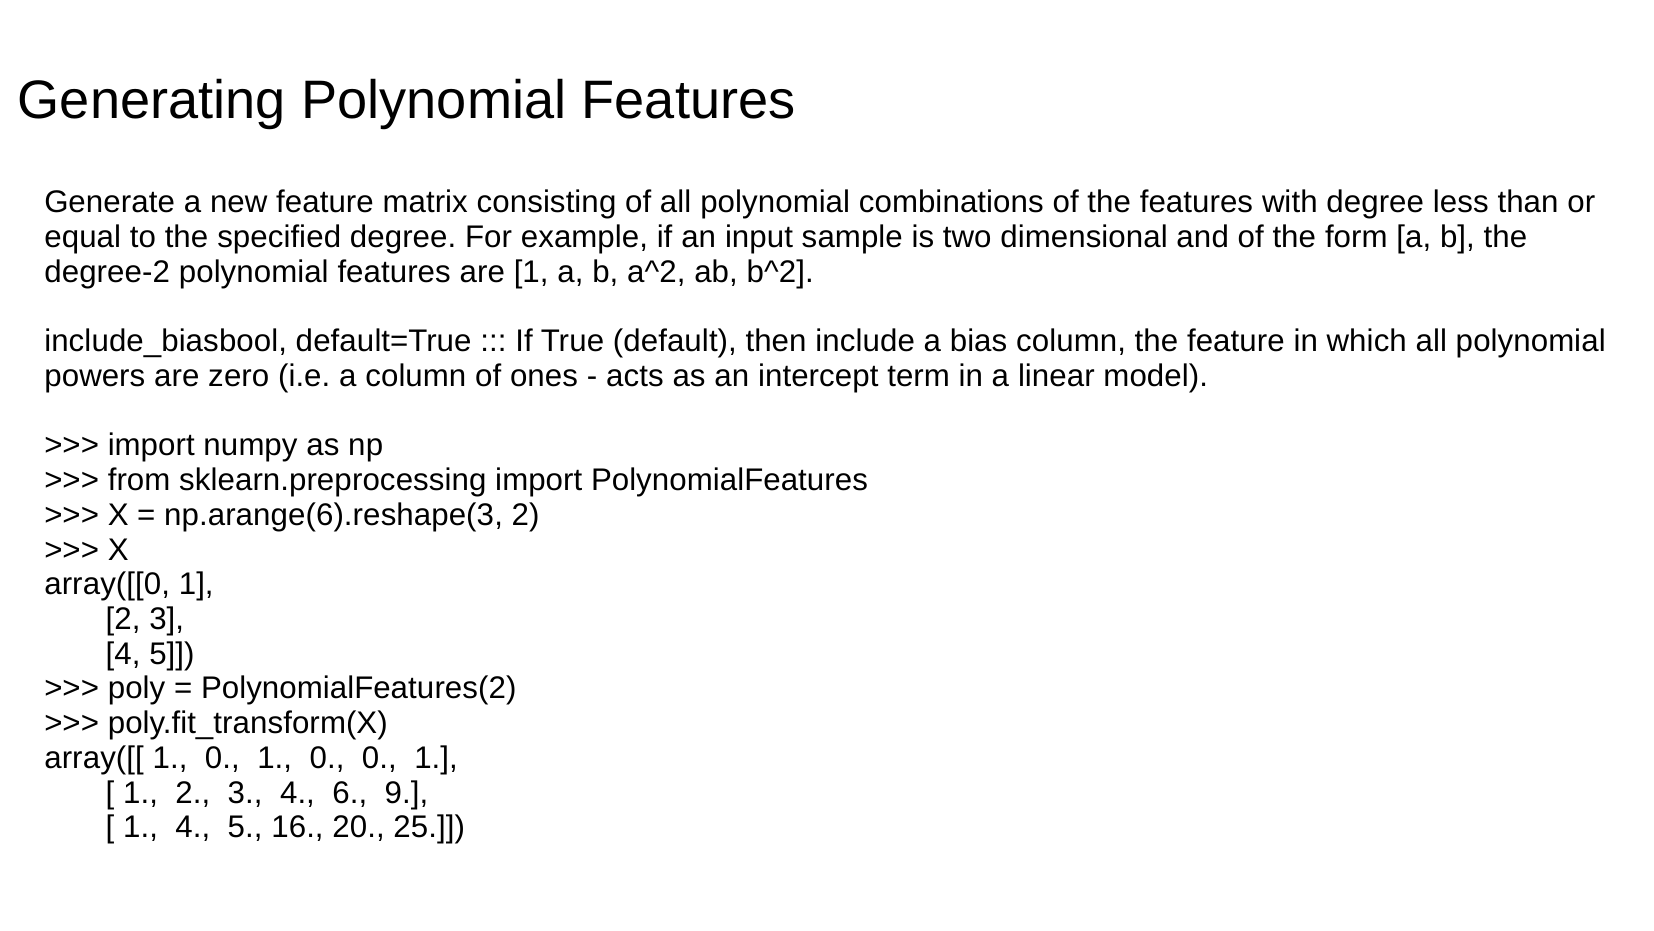

# Generating Polynomial Features
Generate a new feature matrix consisting of all polynomial combinations of the features with degree less than or equal to the specified degree. For example, if an input sample is two dimensional and of the form [a, b], the degree-2 polynomial features are [1, a, b, a^2, ab, b^2].
include_biasbool, default=True ::: If True (default), then include a bias column, the feature in which all polynomial powers are zero (i.e. a column of ones - acts as an intercept term in a linear model).
>>> import numpy as np
>>> from sklearn.preprocessing import PolynomialFeatures
>>> X = np.arange(6).reshape(3, 2)
>>> X
array([[0, 1],
 [2, 3],
 [4, 5]])
>>> poly = PolynomialFeatures(2)
>>> poly.fit_transform(X)
array([[ 1., 0., 1., 0., 0., 1.],
 [ 1., 2., 3., 4., 6., 9.],
 [ 1., 4., 5., 16., 20., 25.]])